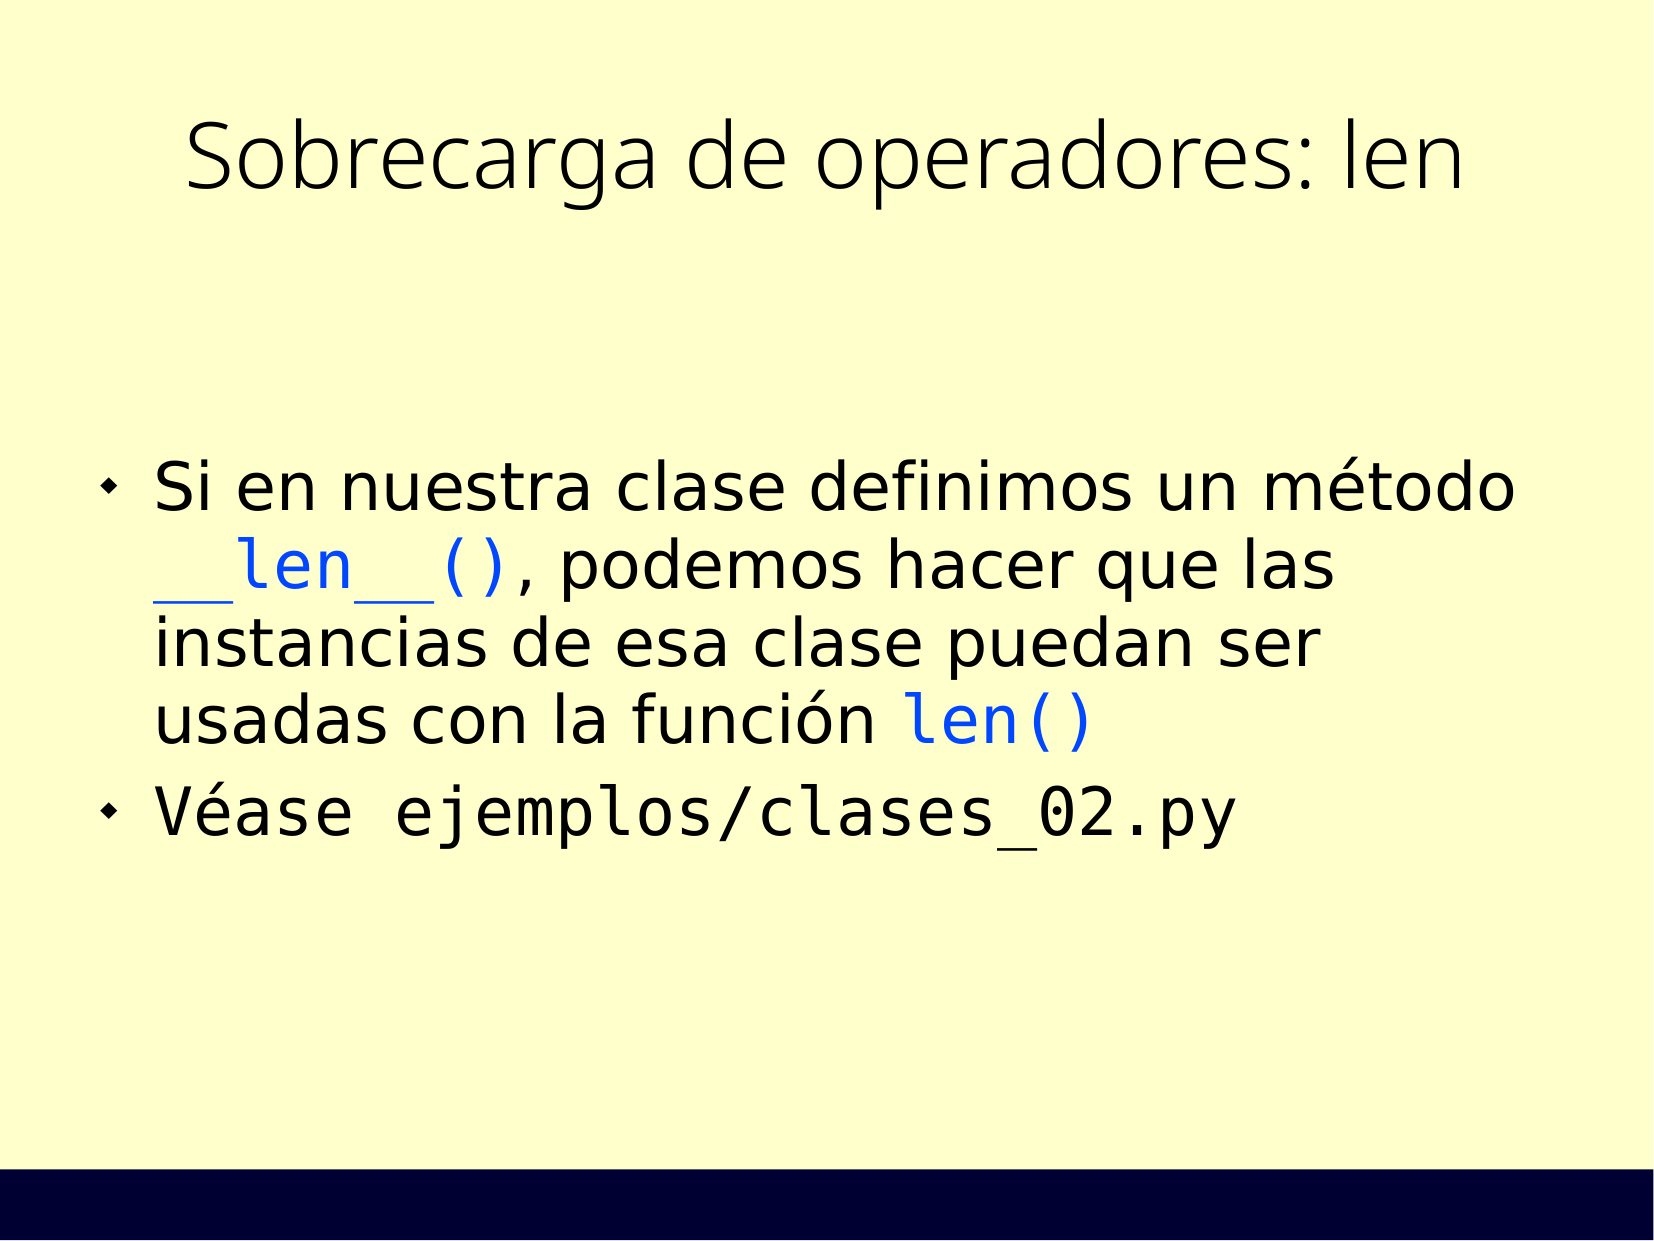

# Sobrecarga de operadores: len
Si en nuestra clase definimos un método __len__(), podemos hacer que las instancias de esa clase puedan ser usadas con la función len()
Véase ejemplos/clases_02.py